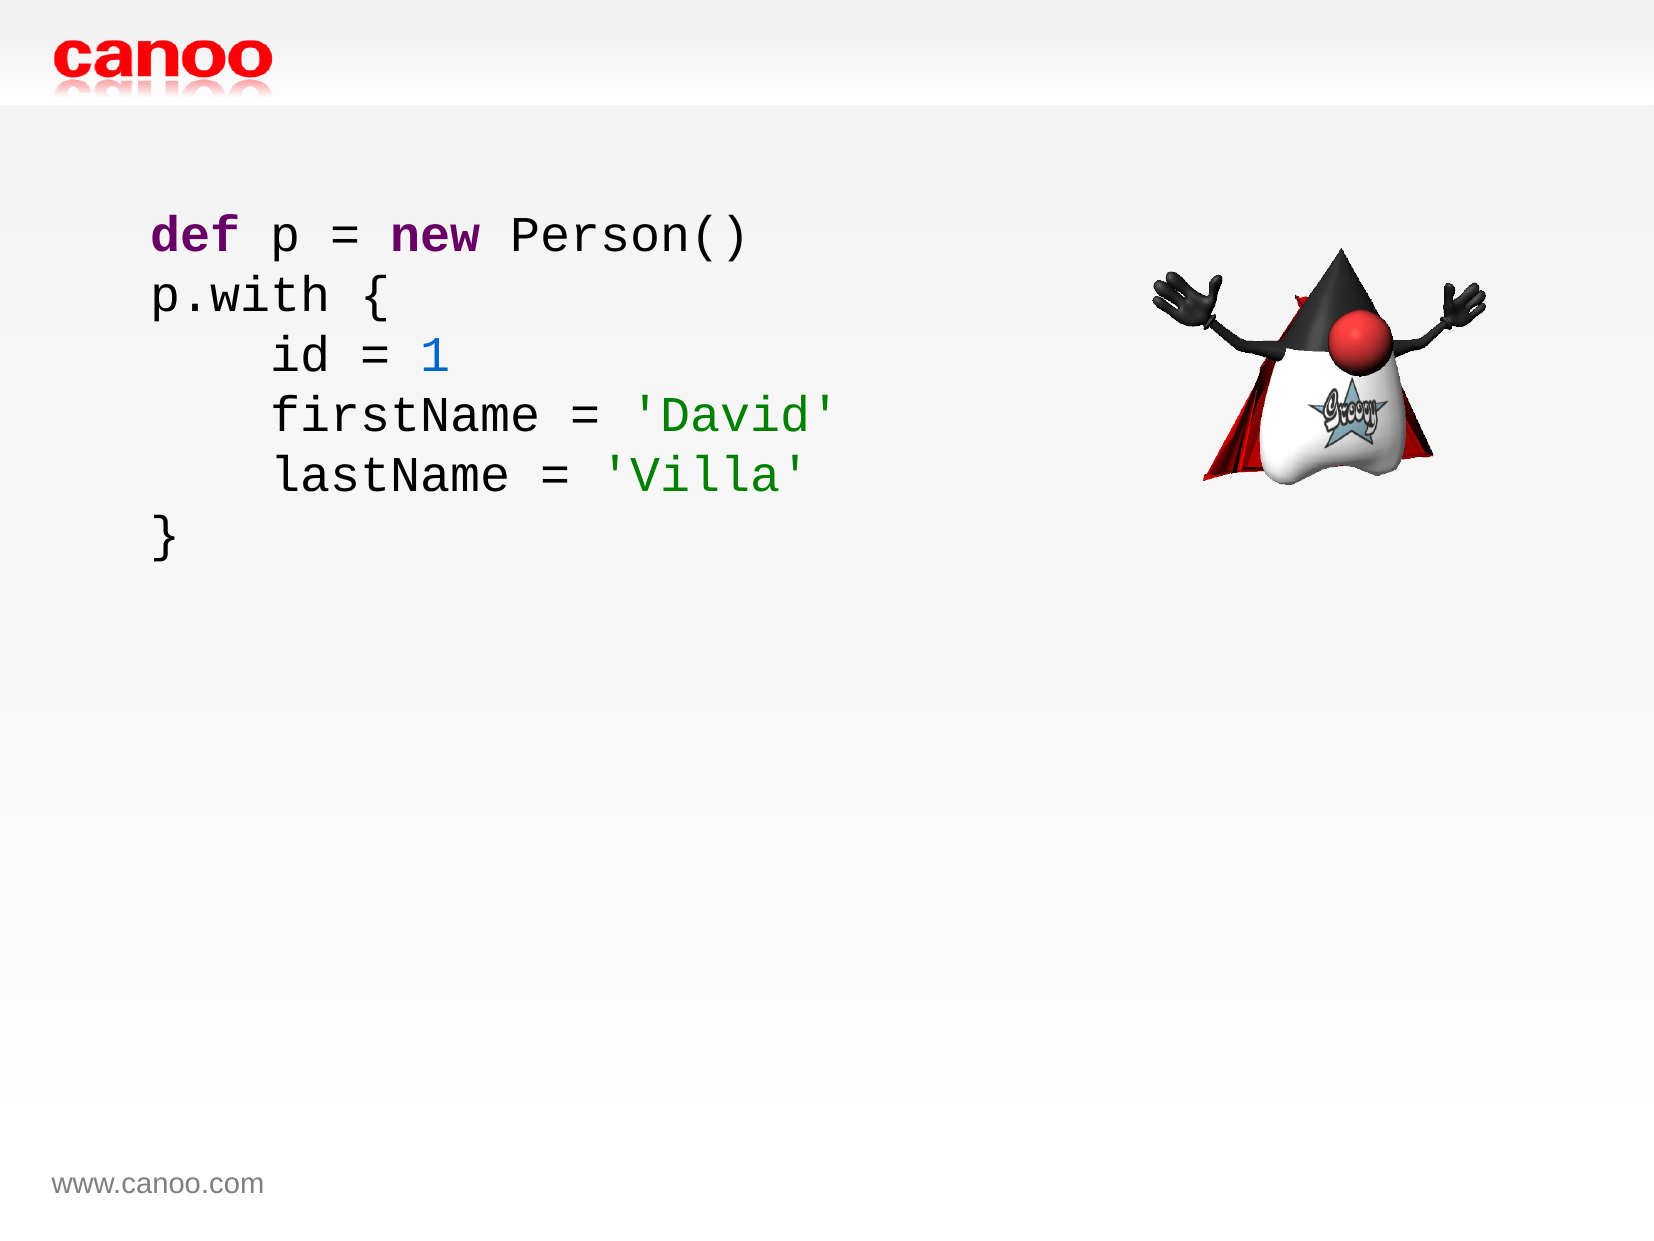

# def p = new Person() p.with { id = 1 firstName = 'David' lastName = 'Villa' }